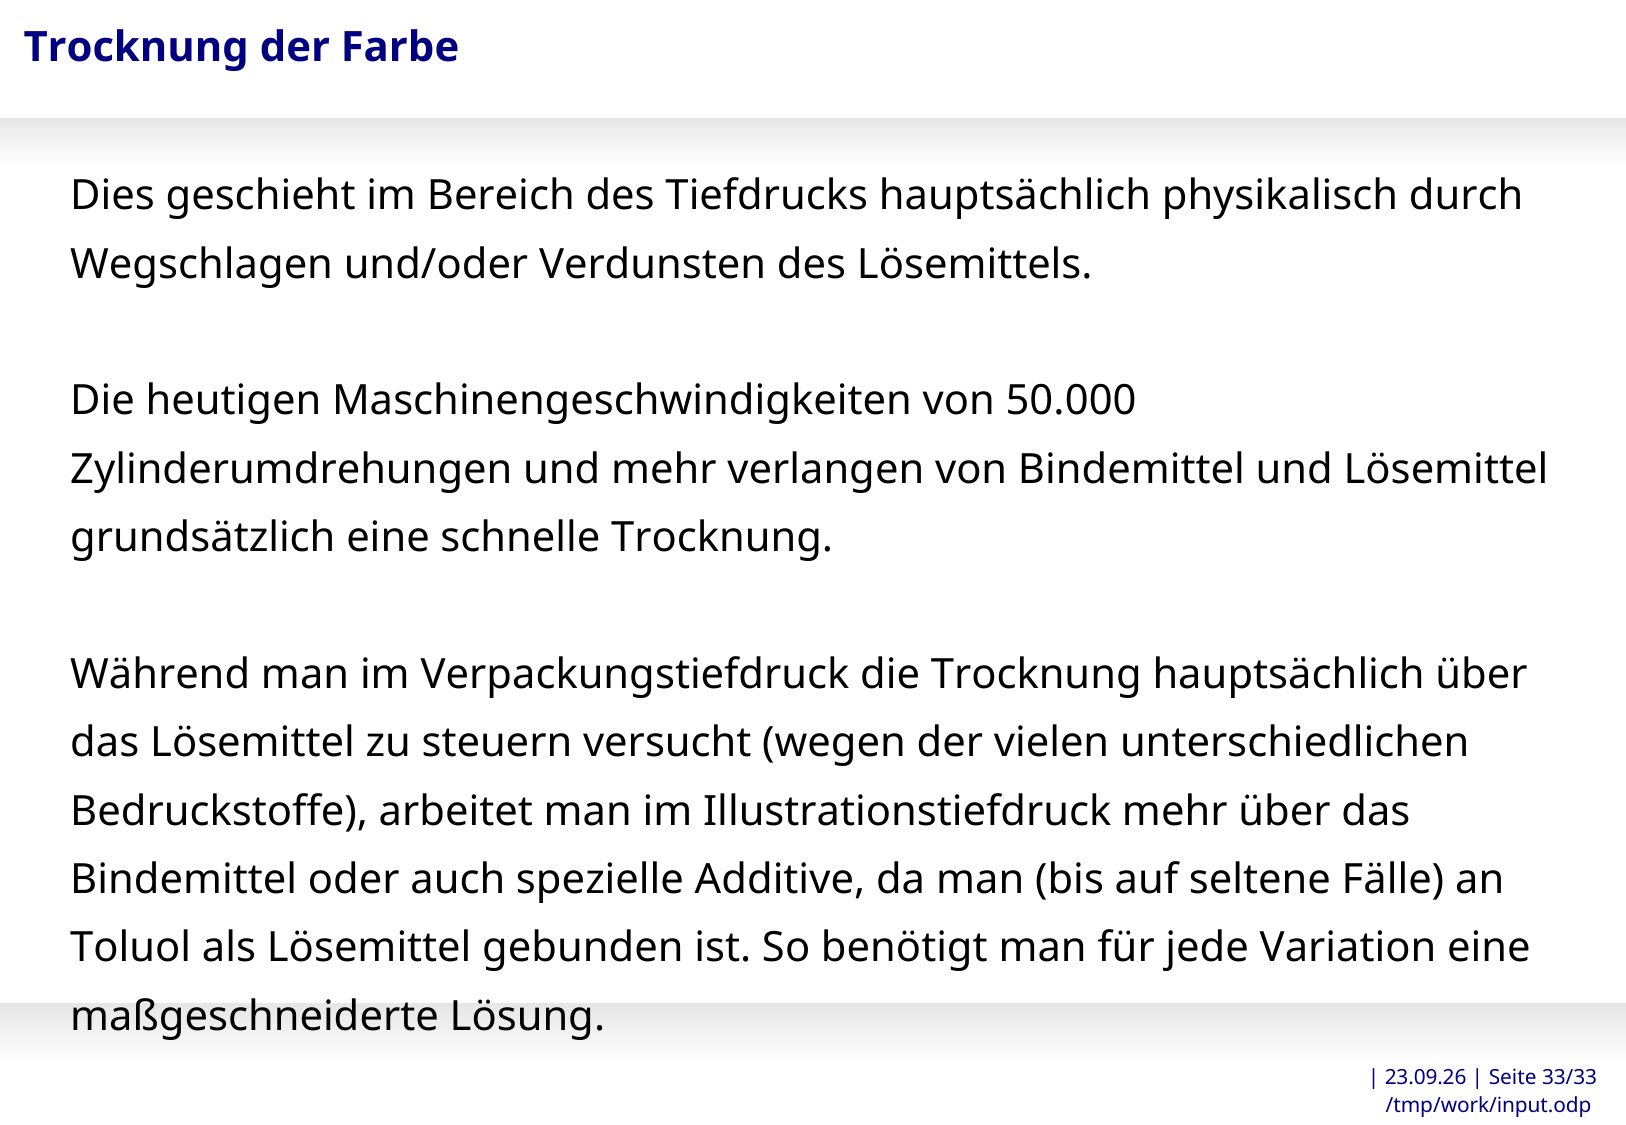

# Trocknung der Farbe
Dies geschieht im Bereich des Tiefdrucks hauptsächlich physikalisch durch Wegschlagen und/oder Verdunsten des Lösemittels.
Die heutigen Maschinengeschwindigkeiten von 50.000 Zylinderumdrehungen und mehr verlangen von Bindemittel und Lösemittel grundsätzlich eine schnelle Trocknung.
Während man im Verpackungstiefdruck die Trocknung hauptsächlich über das Lösemittel zu steuern versucht (wegen der vielen unterschiedlichen Bedruckstoffe), arbeitet man im Illustrationstiefdruck mehr über das Bindemittel oder auch spezielle Additive, da man (bis auf seltene Fälle) an Toluol als Lösemittel gebunden ist. So benötigt man für jede Variation eine maßgeschneiderte Lösung.